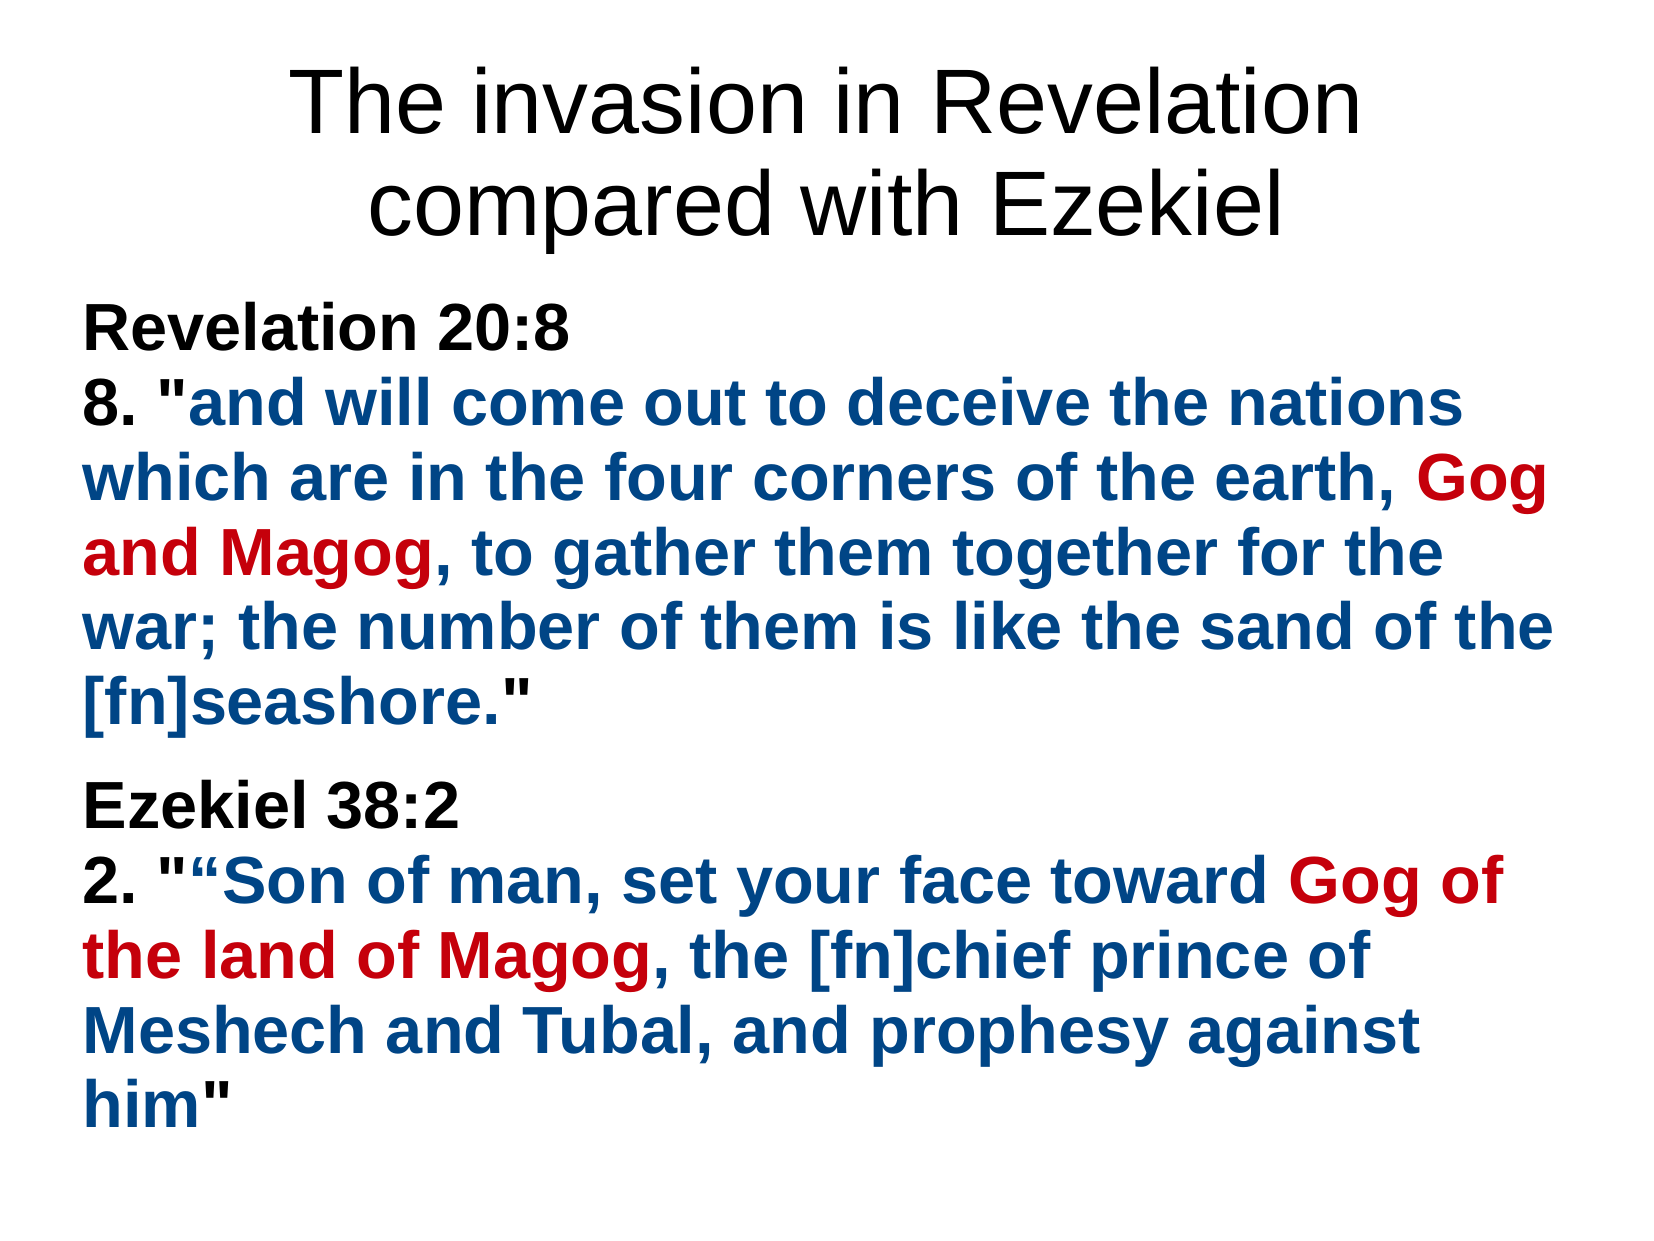

# The invasion in Revelation compared with Ezekiel
Revelation 20:8
8. "and will come out to deceive the nations which are in the four corners of the earth, Gog and Magog, to gather them together for the war; the number of them is like the sand of the [fn]seashore."
Ezekiel 38:2
2. "“Son of man, set your face toward Gog of the land of Magog, the [fn]chief prince of Meshech and Tubal, and prophesy against him"